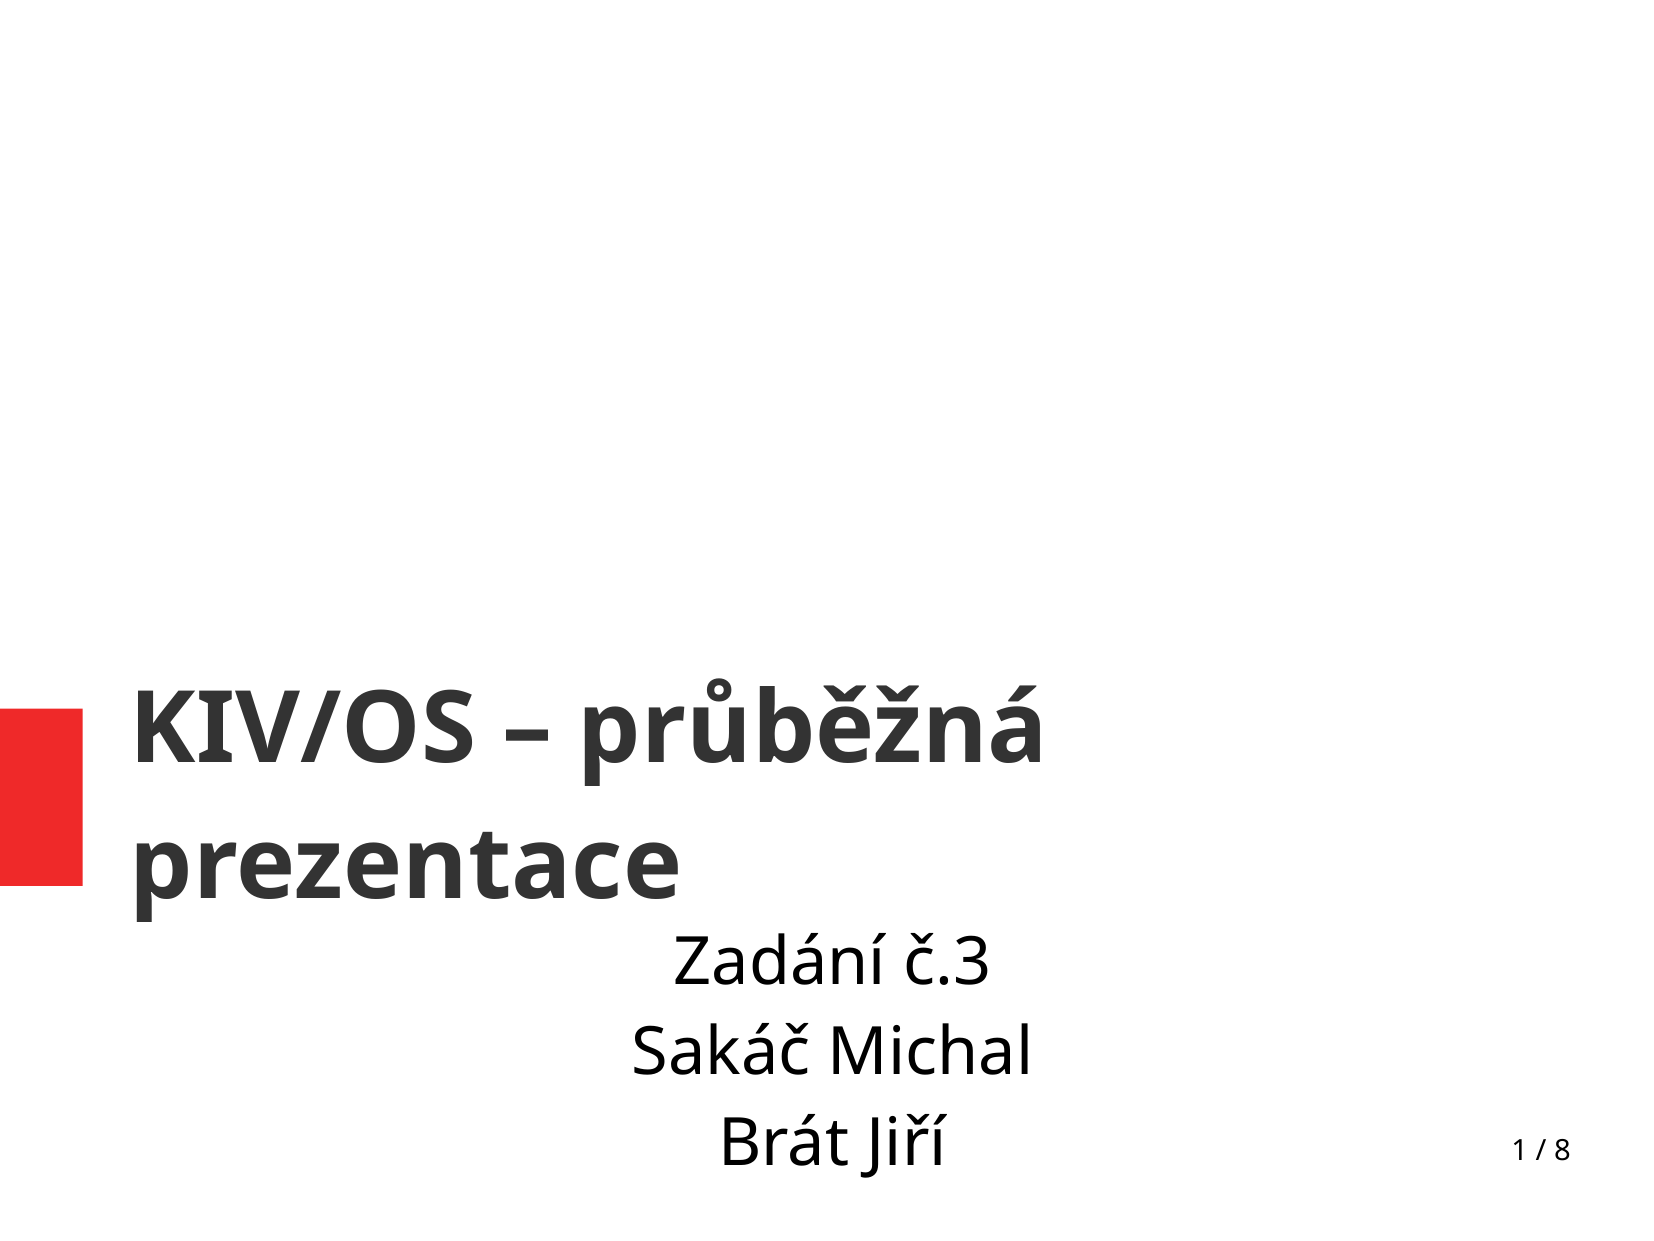

# KIV/OS – průběžná prezentace
Zadání č.3
Sakáč Michal
Brát Jiří
1